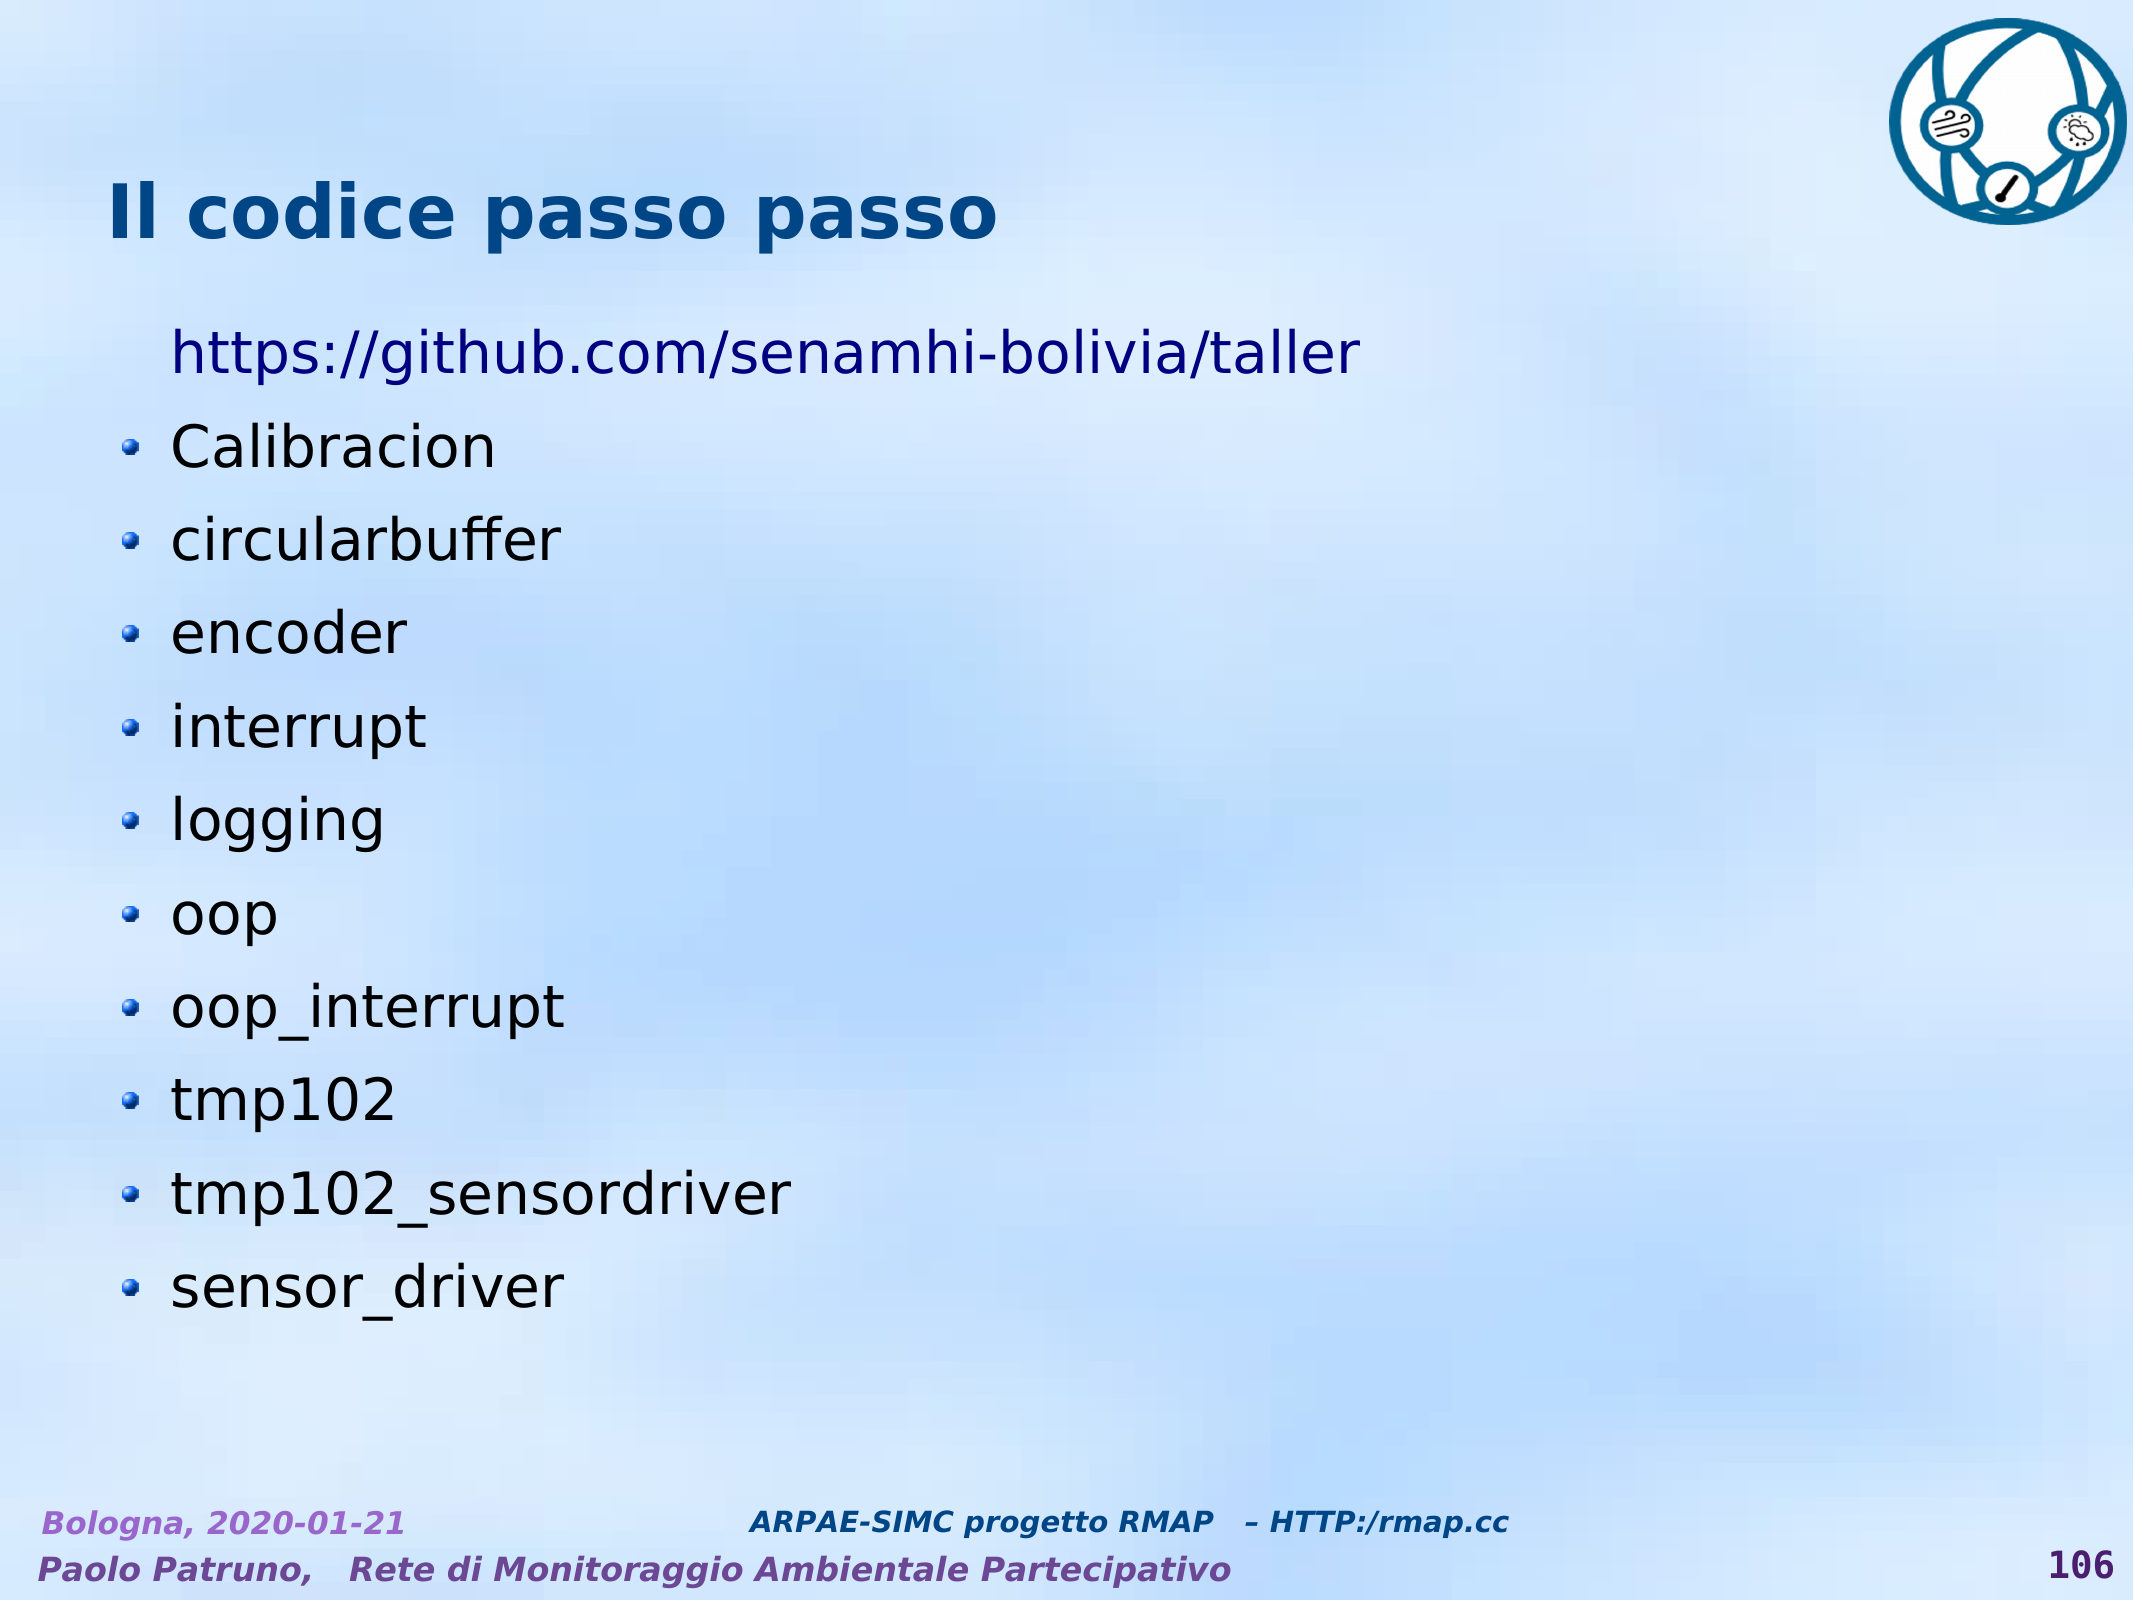

# Il codice passo passo
https://github.com/senamhi-bolivia/taller
Calibracion
circularbuffer
encoder
interrupt
logging
oop
oop_interrupt
tmp102
tmp102_sensordriver
sensor_driver